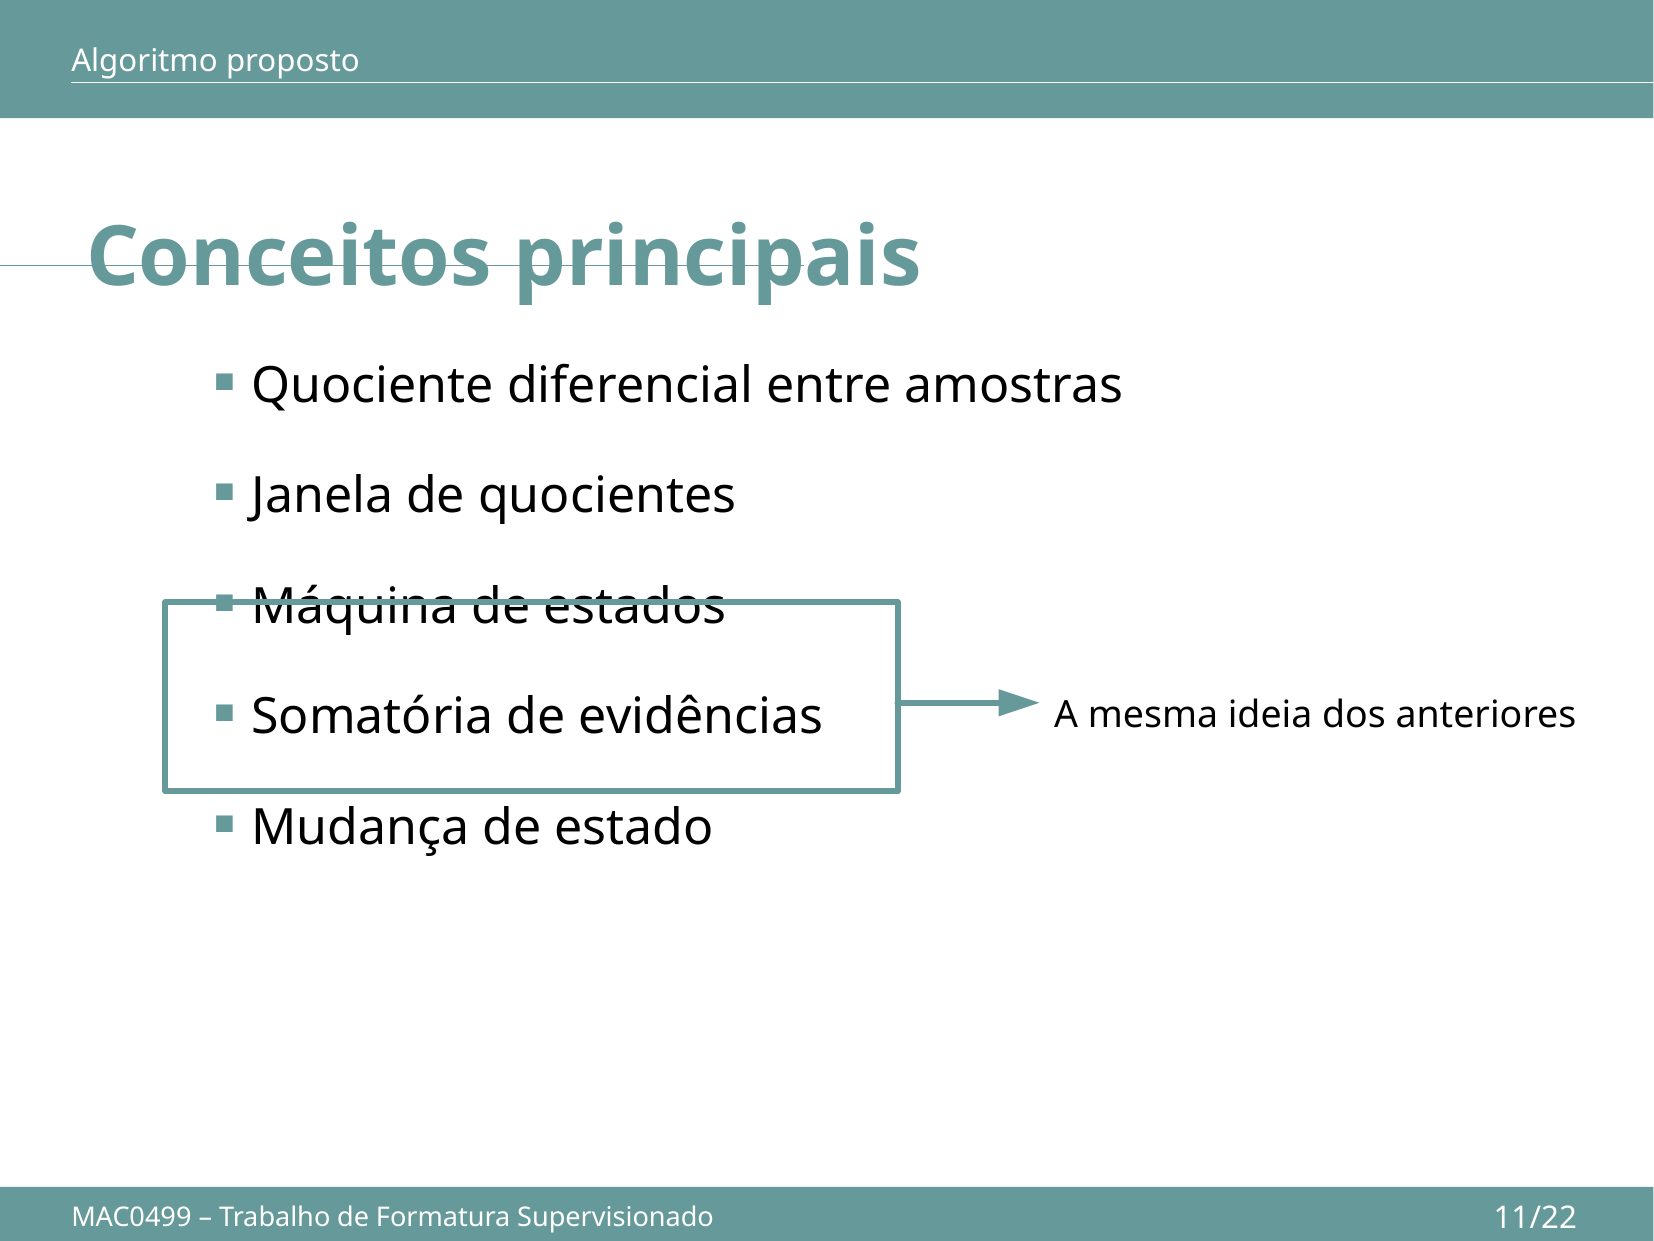

# Algoritmo proposto
Conceitos principais
Quociente diferencial entre amostras
Janela de quocientes
Máquina de estados
Somatória de evidências
Mudança de estado
A mesma ideia dos anteriores
MAC0499 – Trabalho de Formatura Supervisionado
11/22